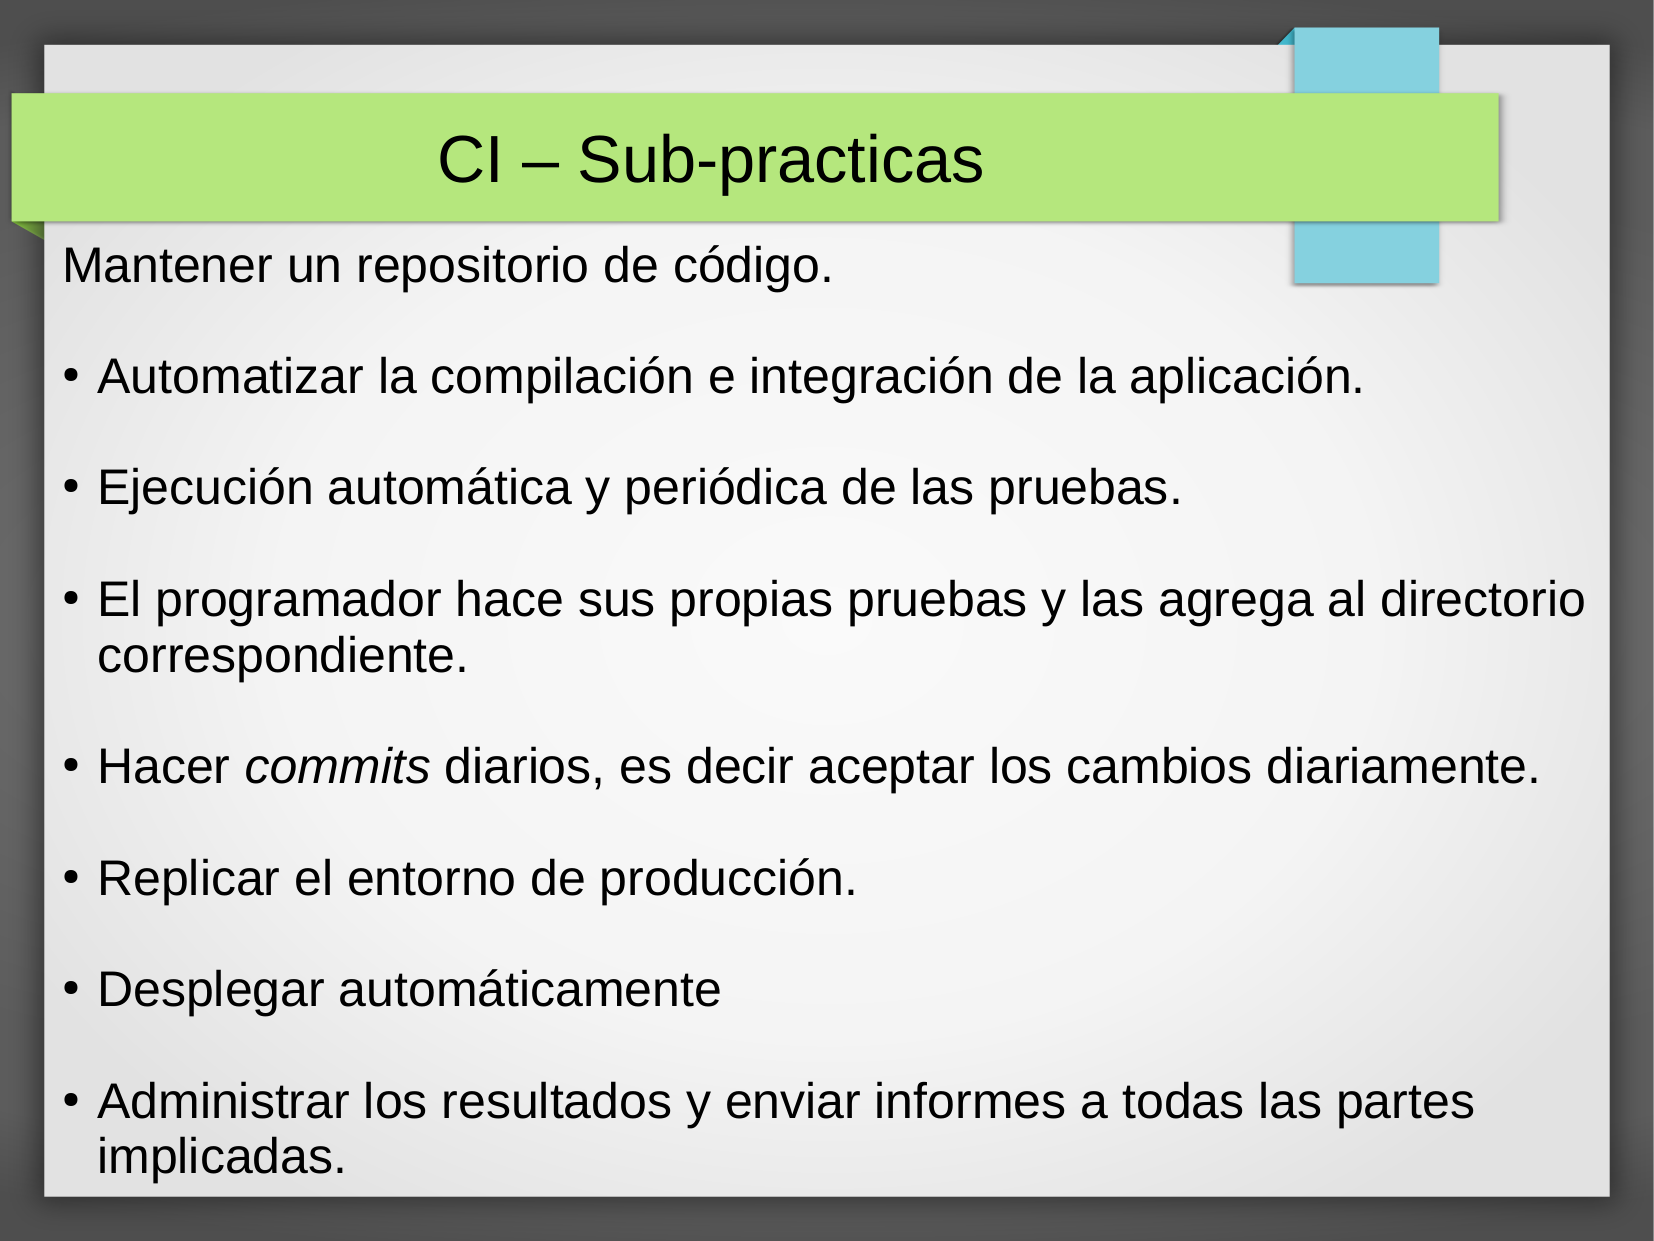

CI – Sub-practicas
Mantener un repositorio de código.
Automatizar la compilación e integración de la aplicación.
Ejecución automática y periódica de las pruebas.
El programador hace sus propias pruebas y las agrega al directorio correspondiente.
Hacer commits diarios, es decir aceptar los cambios diariamente.
Replicar el entorno de producción.
Desplegar automáticamente
Administrar los resultados y enviar informes a todas las partes implicadas.